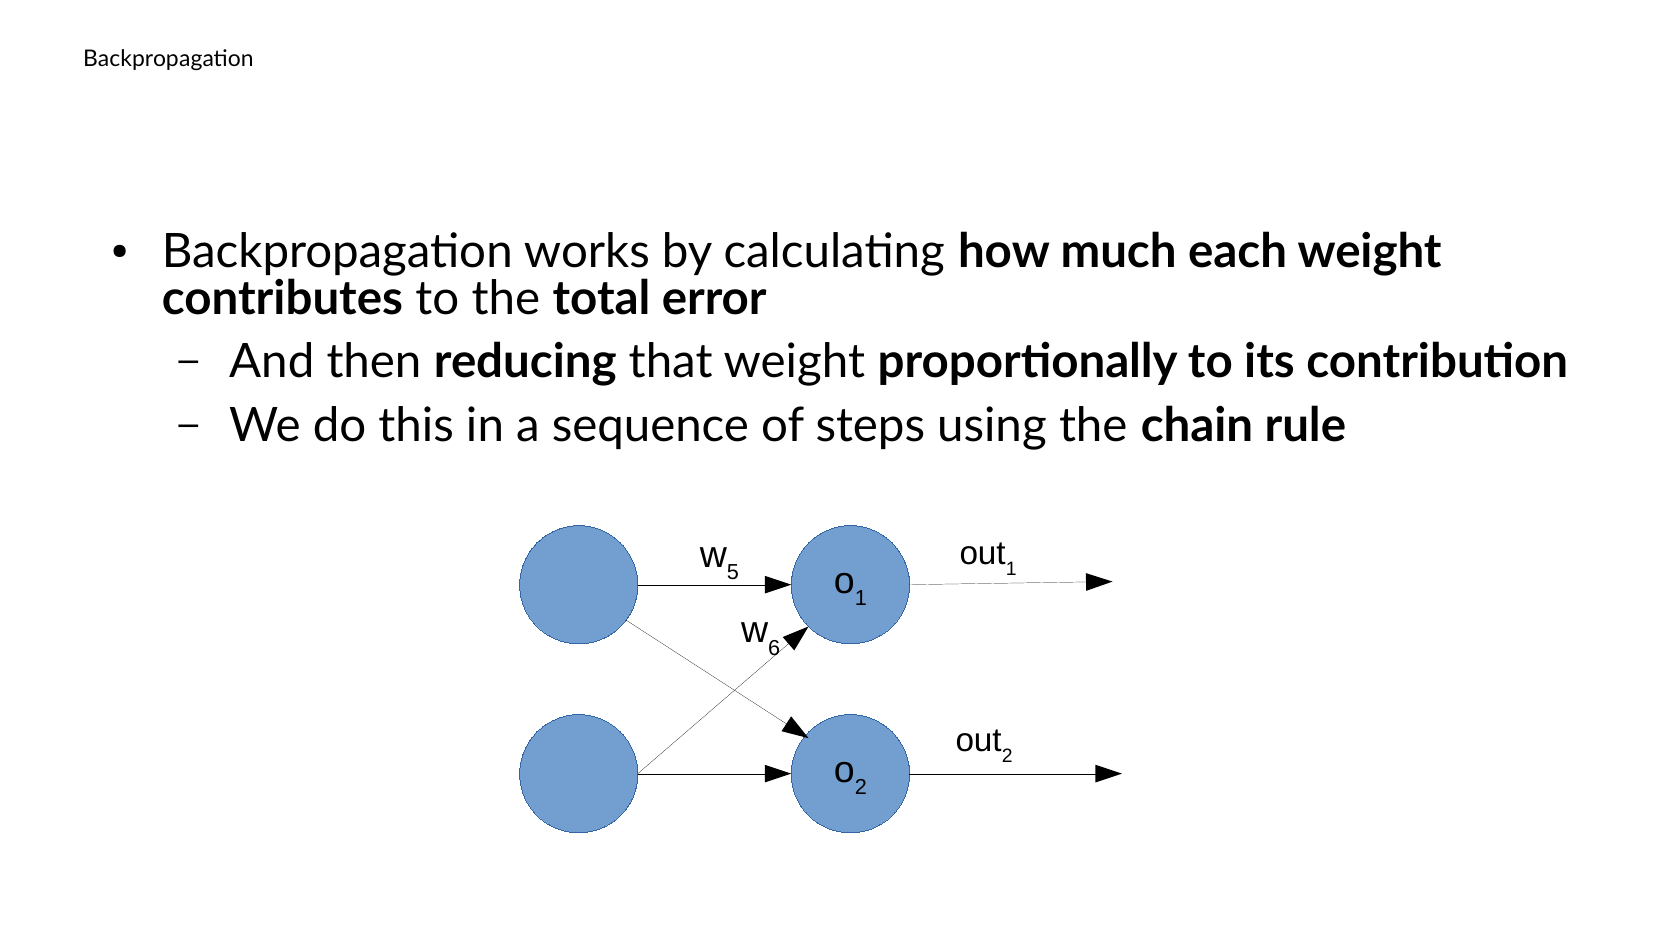

# Backpropagation
Backpropagation works by calculating how much each weight contributes to the total error
And then reducing that weight proportionally to its contribution
We do this in a sequence of steps using the chain rule
w5
o1
out1
w6
out2
o2